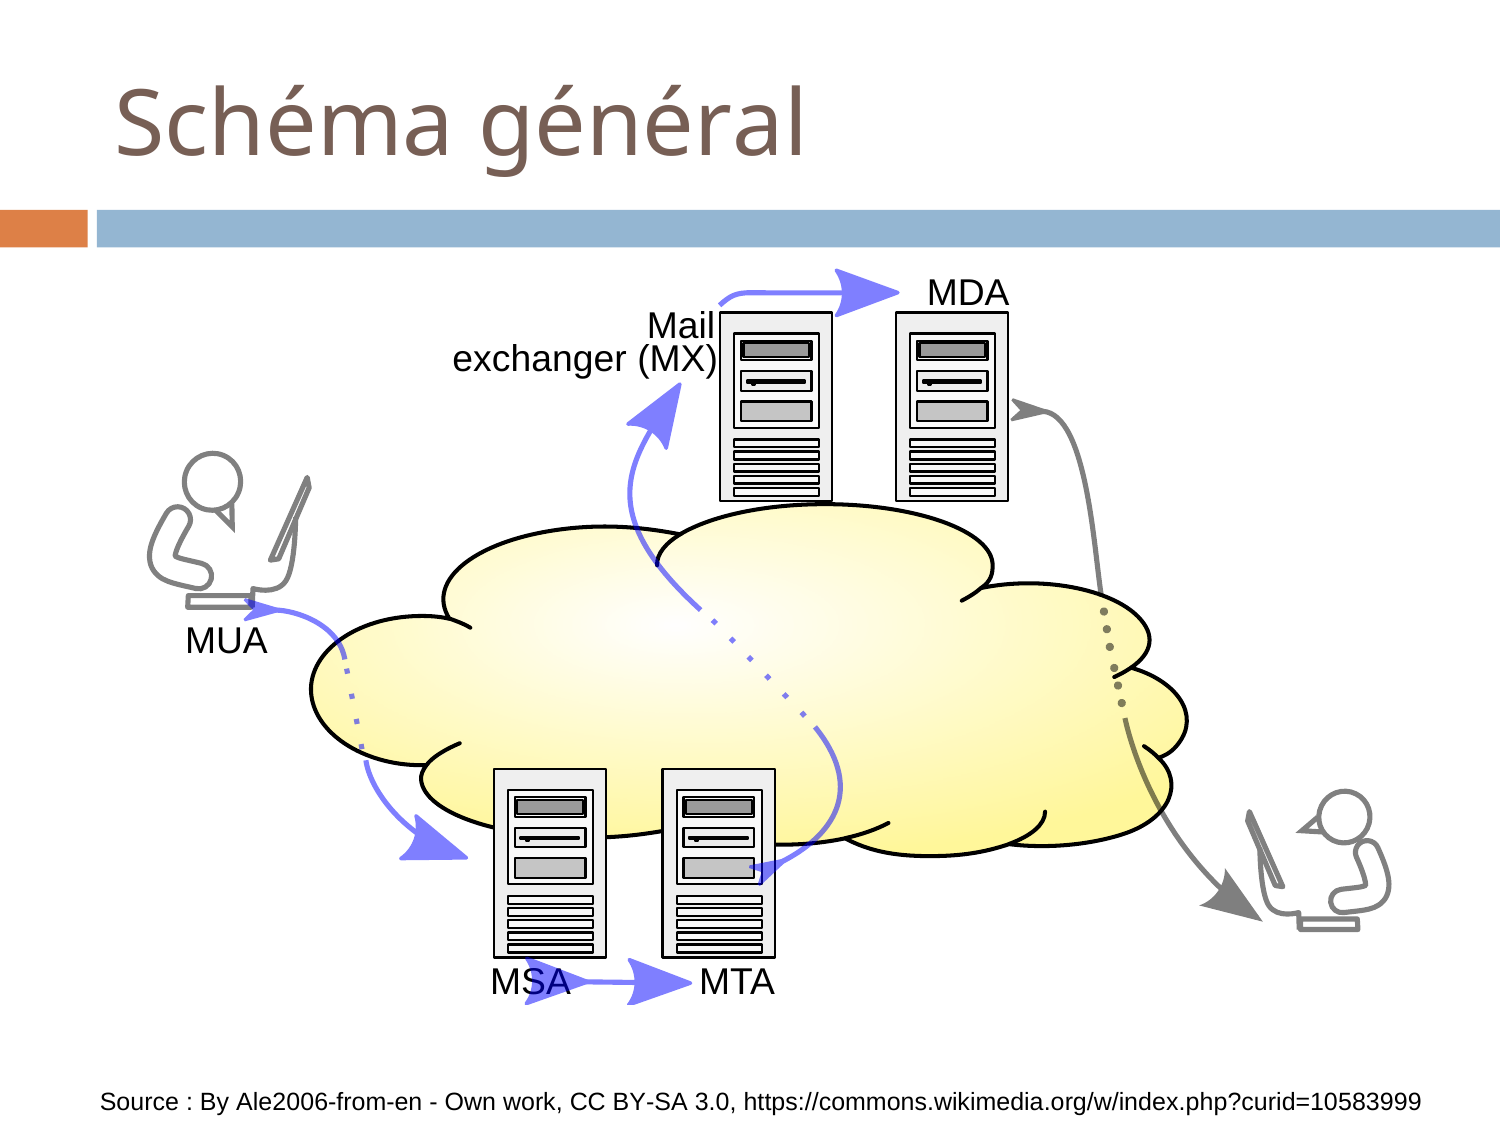

# Schéma général
Source : By Ale2006-from-en - Own work, CC BY-SA 3.0, https://commons.wikimedia.org/w/index.php?curid=10583999